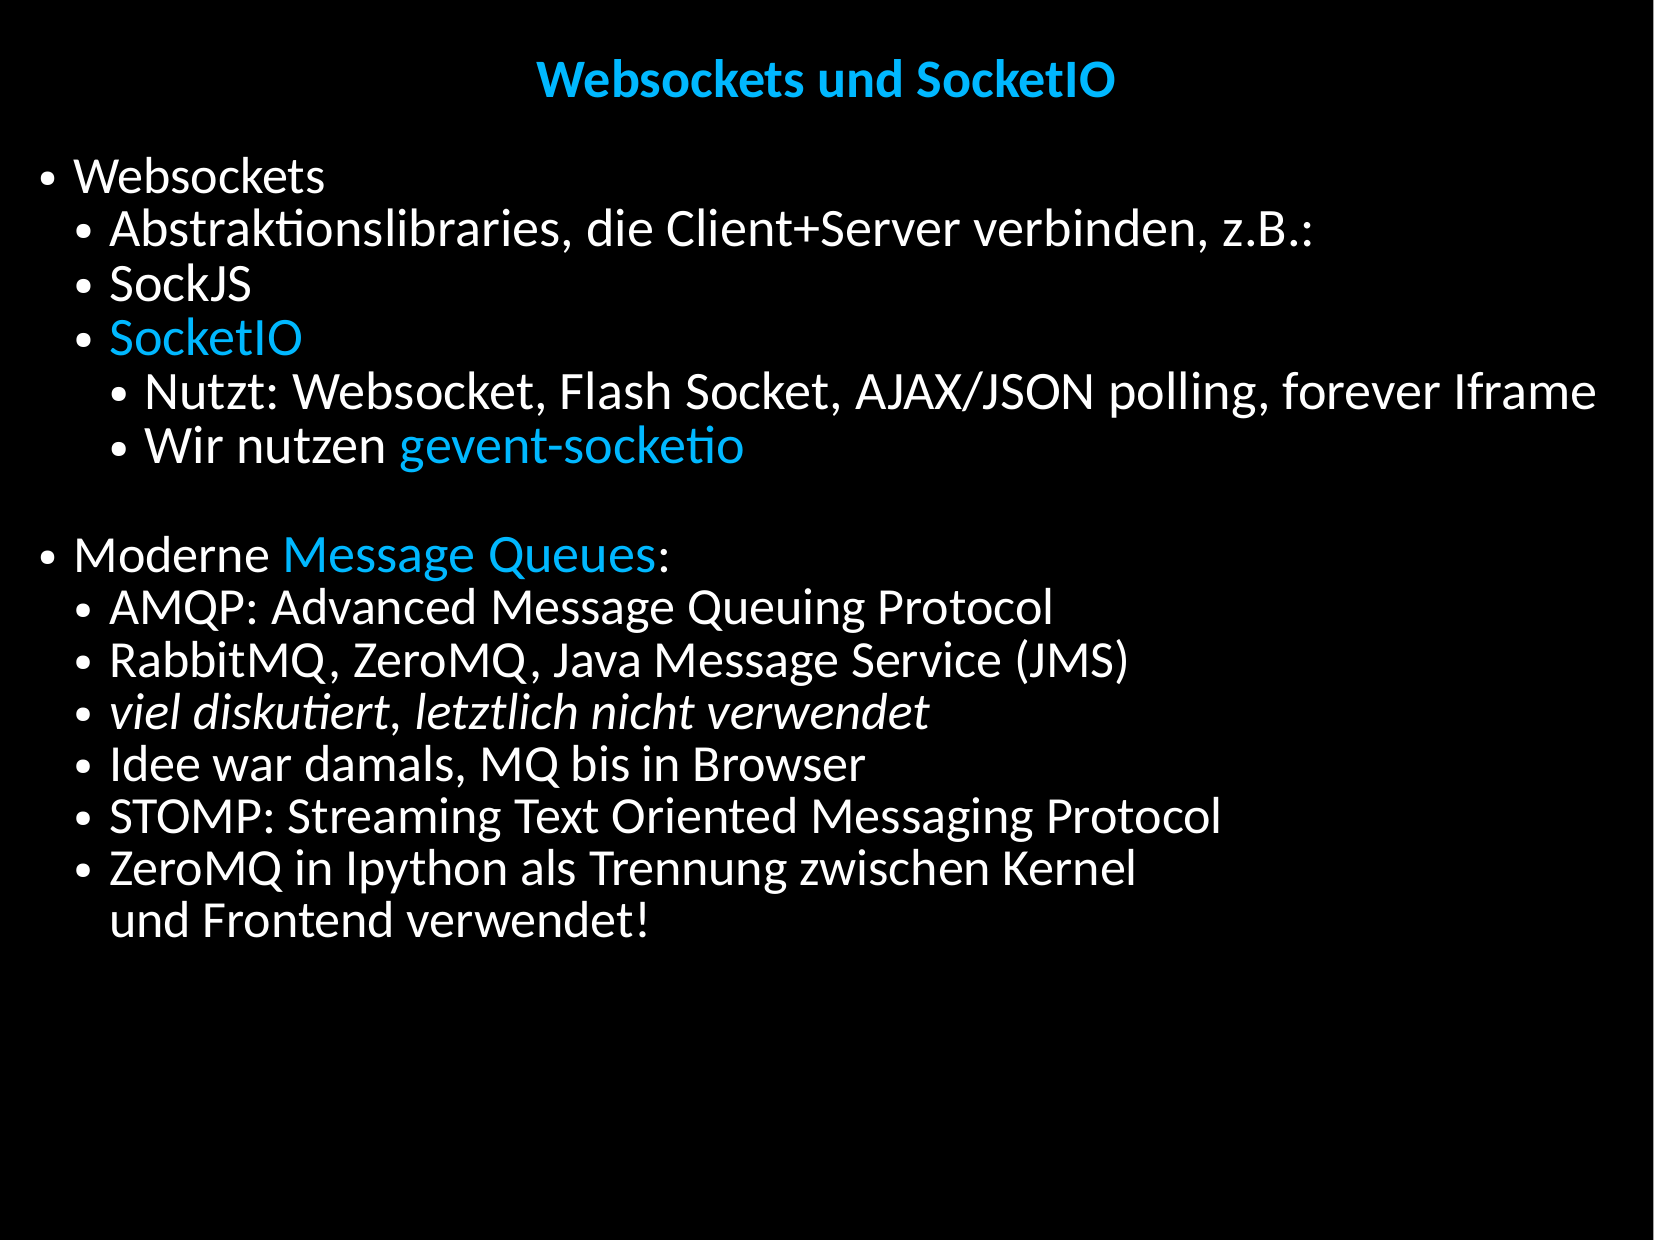

Websockets und SocketIO
Websockets
Abstraktionslibraries, die Client+Server verbinden, z.B.:
SockJS
SocketIO
Nutzt: Websocket, Flash Socket, AJAX/JSON polling, forever Iframe
Wir nutzen gevent-socketio
Moderne Message Queues:
AMQP: Advanced Message Queuing Protocol
RabbitMQ, ZeroMQ, Java Message Service (JMS)
viel diskutiert, letztlich nicht verwendet
Idee war damals, MQ bis in Browser
STOMP: Streaming Text Oriented Messaging Protocol
ZeroMQ in Ipython als Trennung zwischen Kernel
und Frontend verwendet!